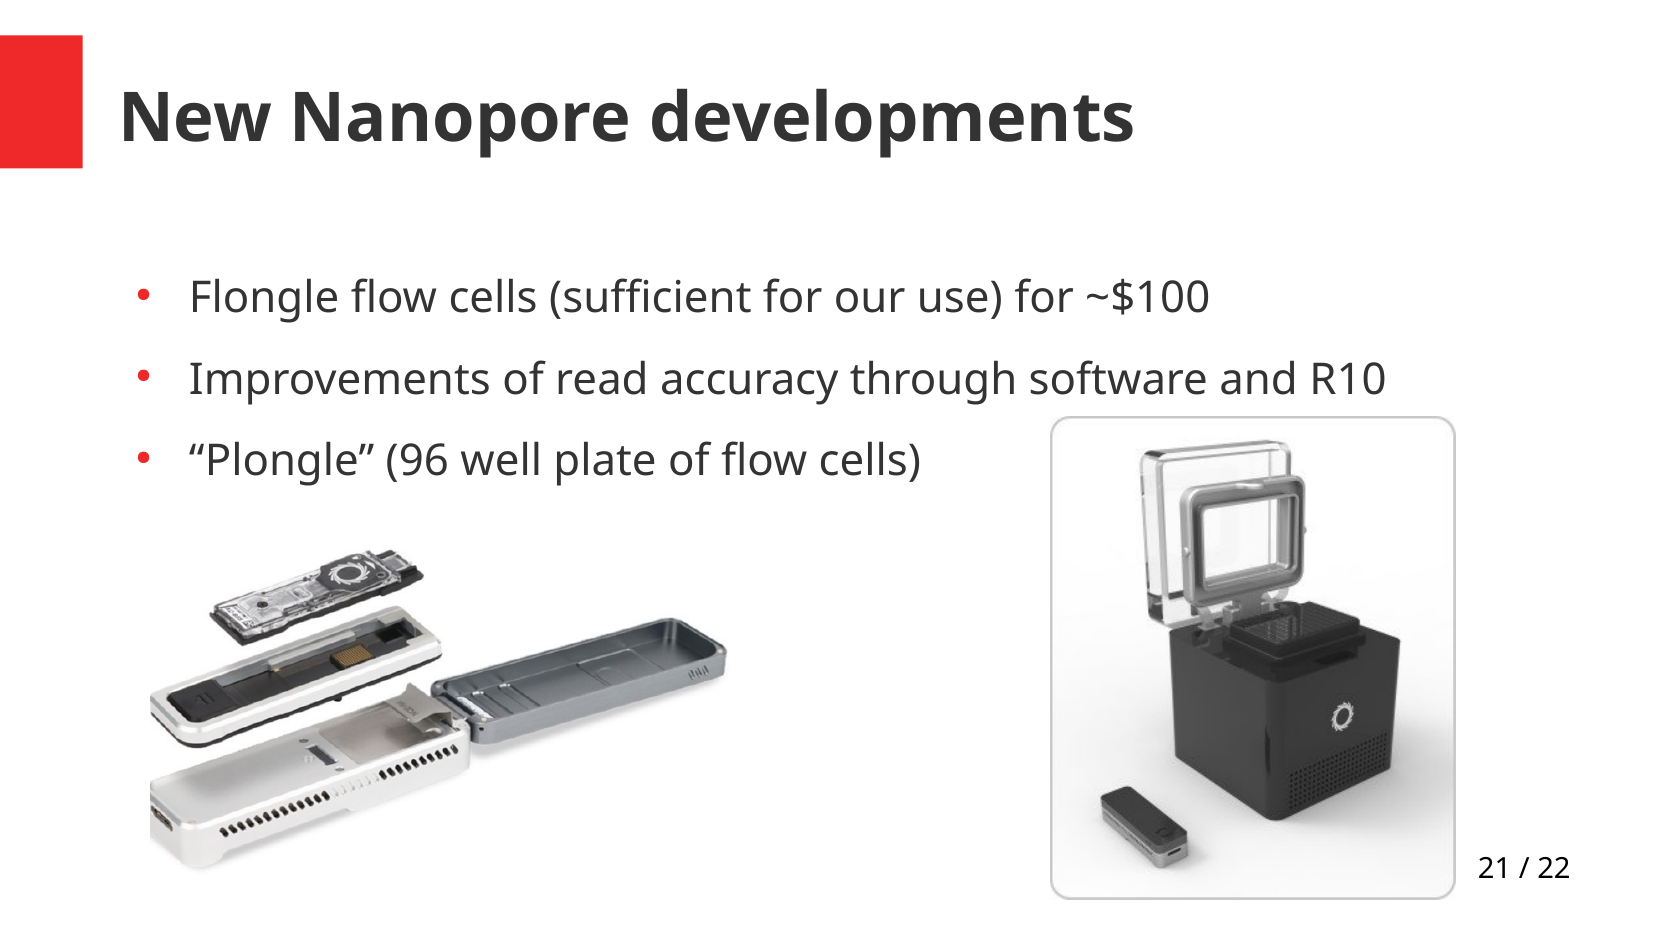

# New Nanopore developments
Flongle flow cells (sufficient for our use) for ~$100
Improvements of read accuracy through software and R10
“Plongle” (96 well plate of flow cells)
21